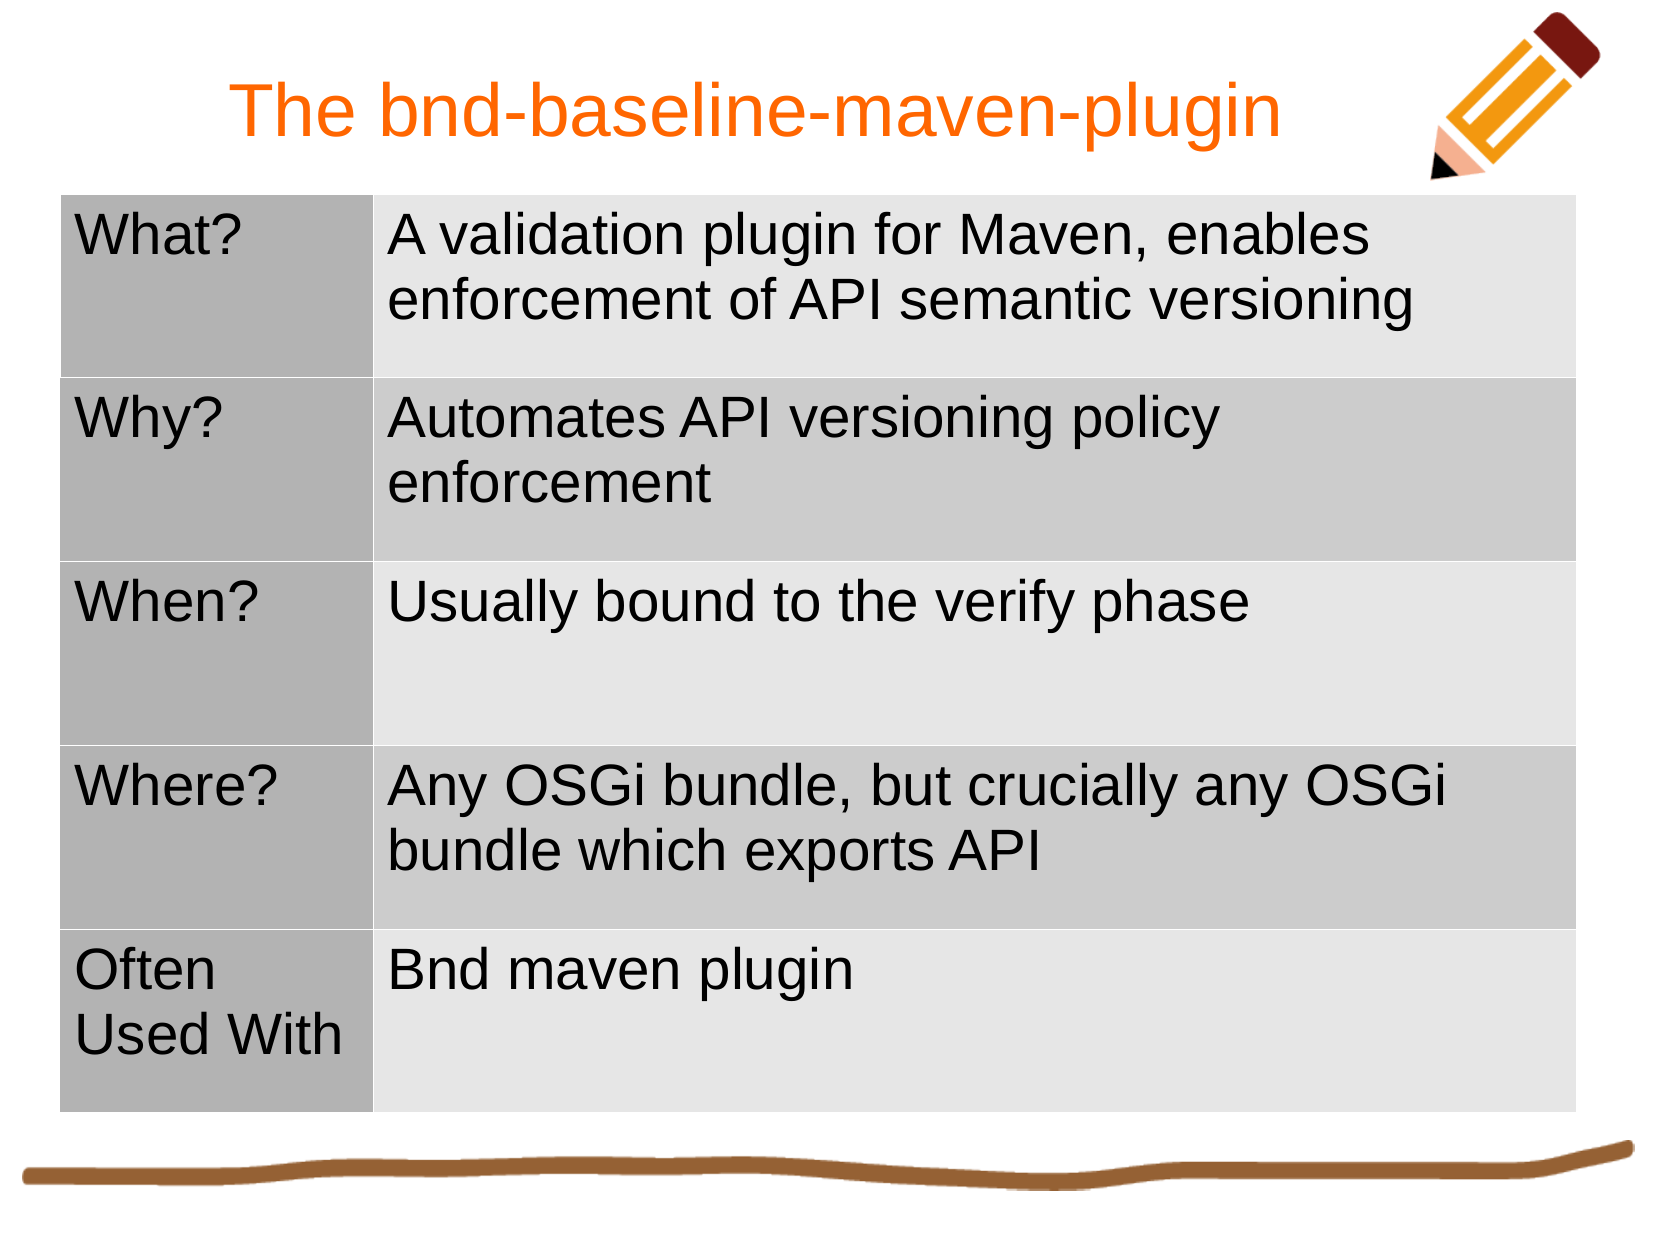

# The bnd-baseline-maven-plugin
| What? | A validation plugin for Maven, enables enforcement of API semantic versioning |
| --- | --- |
| Why? | Automates API versioning policy enforcement |
| When? | Usually bound to the verify phase |
| Where? | Any OSGi bundle, but crucially any OSGi bundle which exports API |
| Often Used With | Bnd maven plugin |